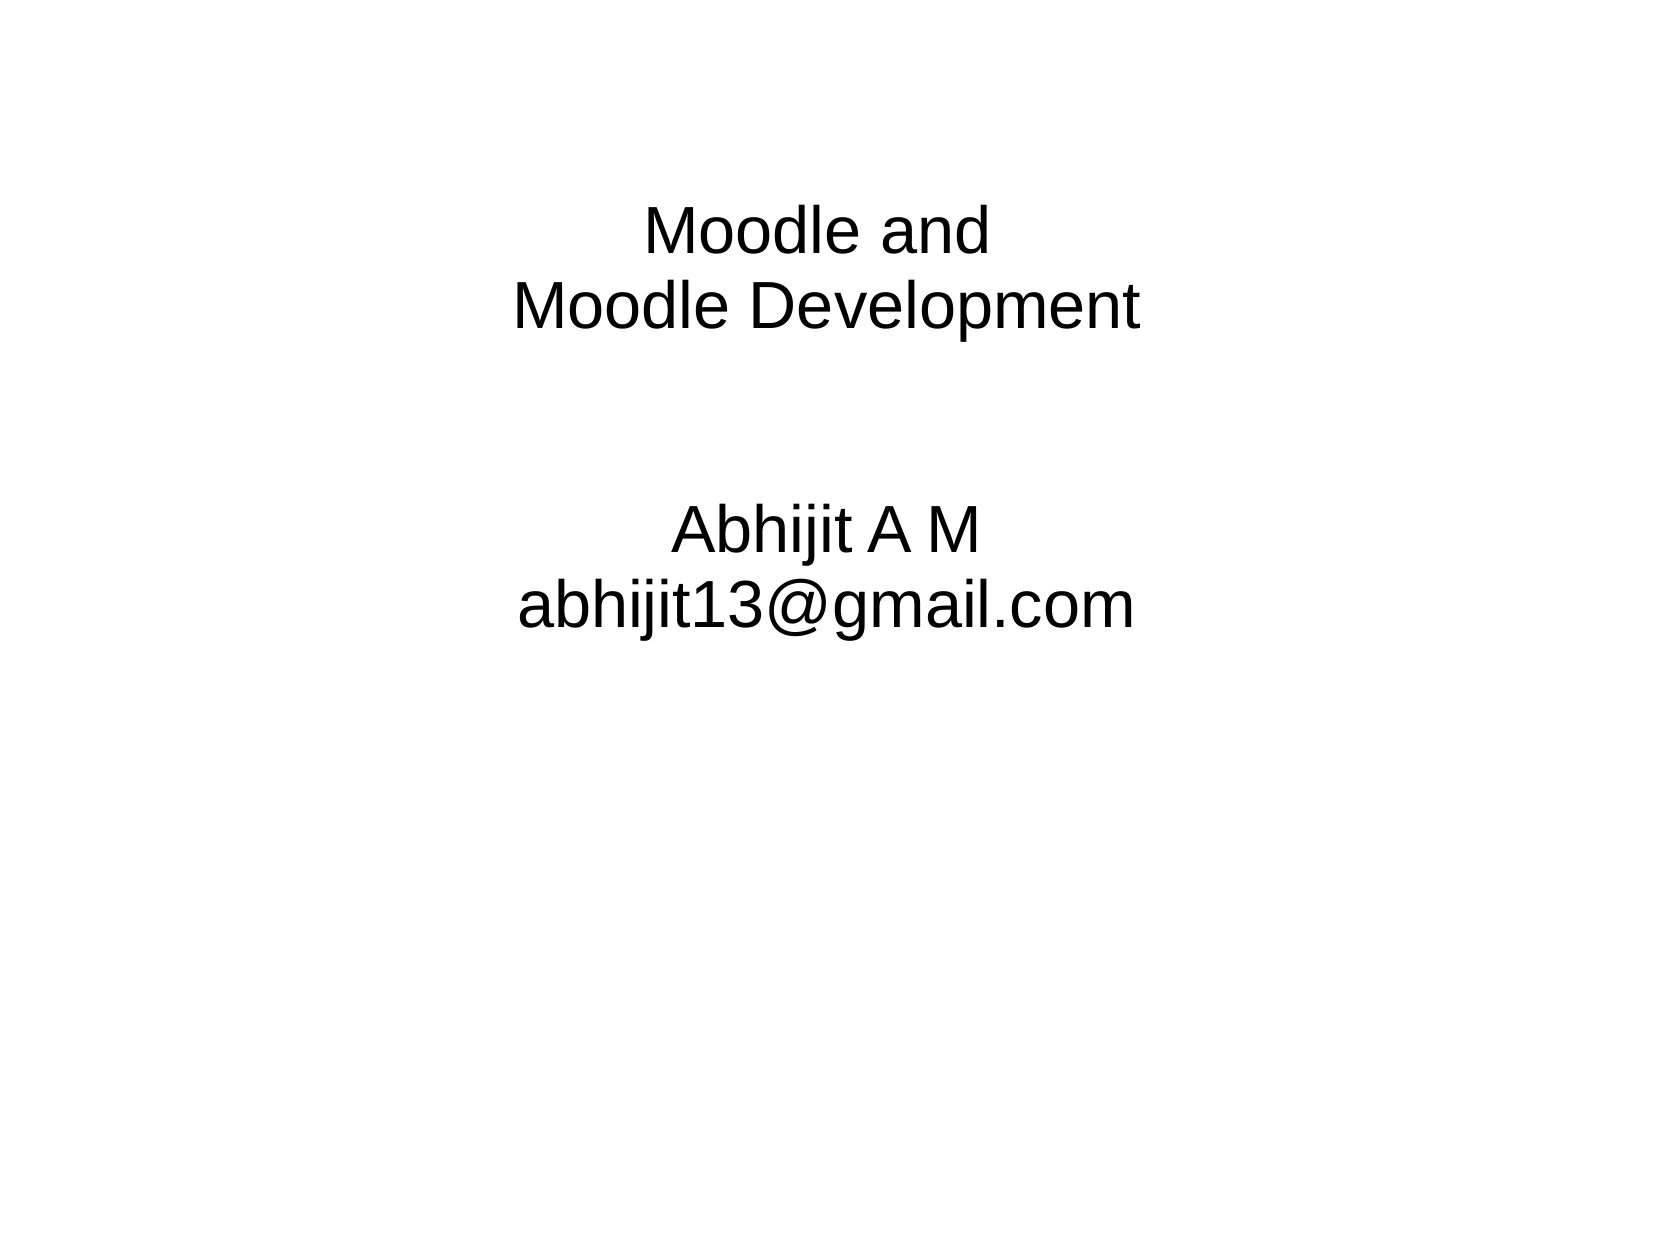

# Moodle and
Moodle Development
Abhijit A M
abhijit13@gmail.com